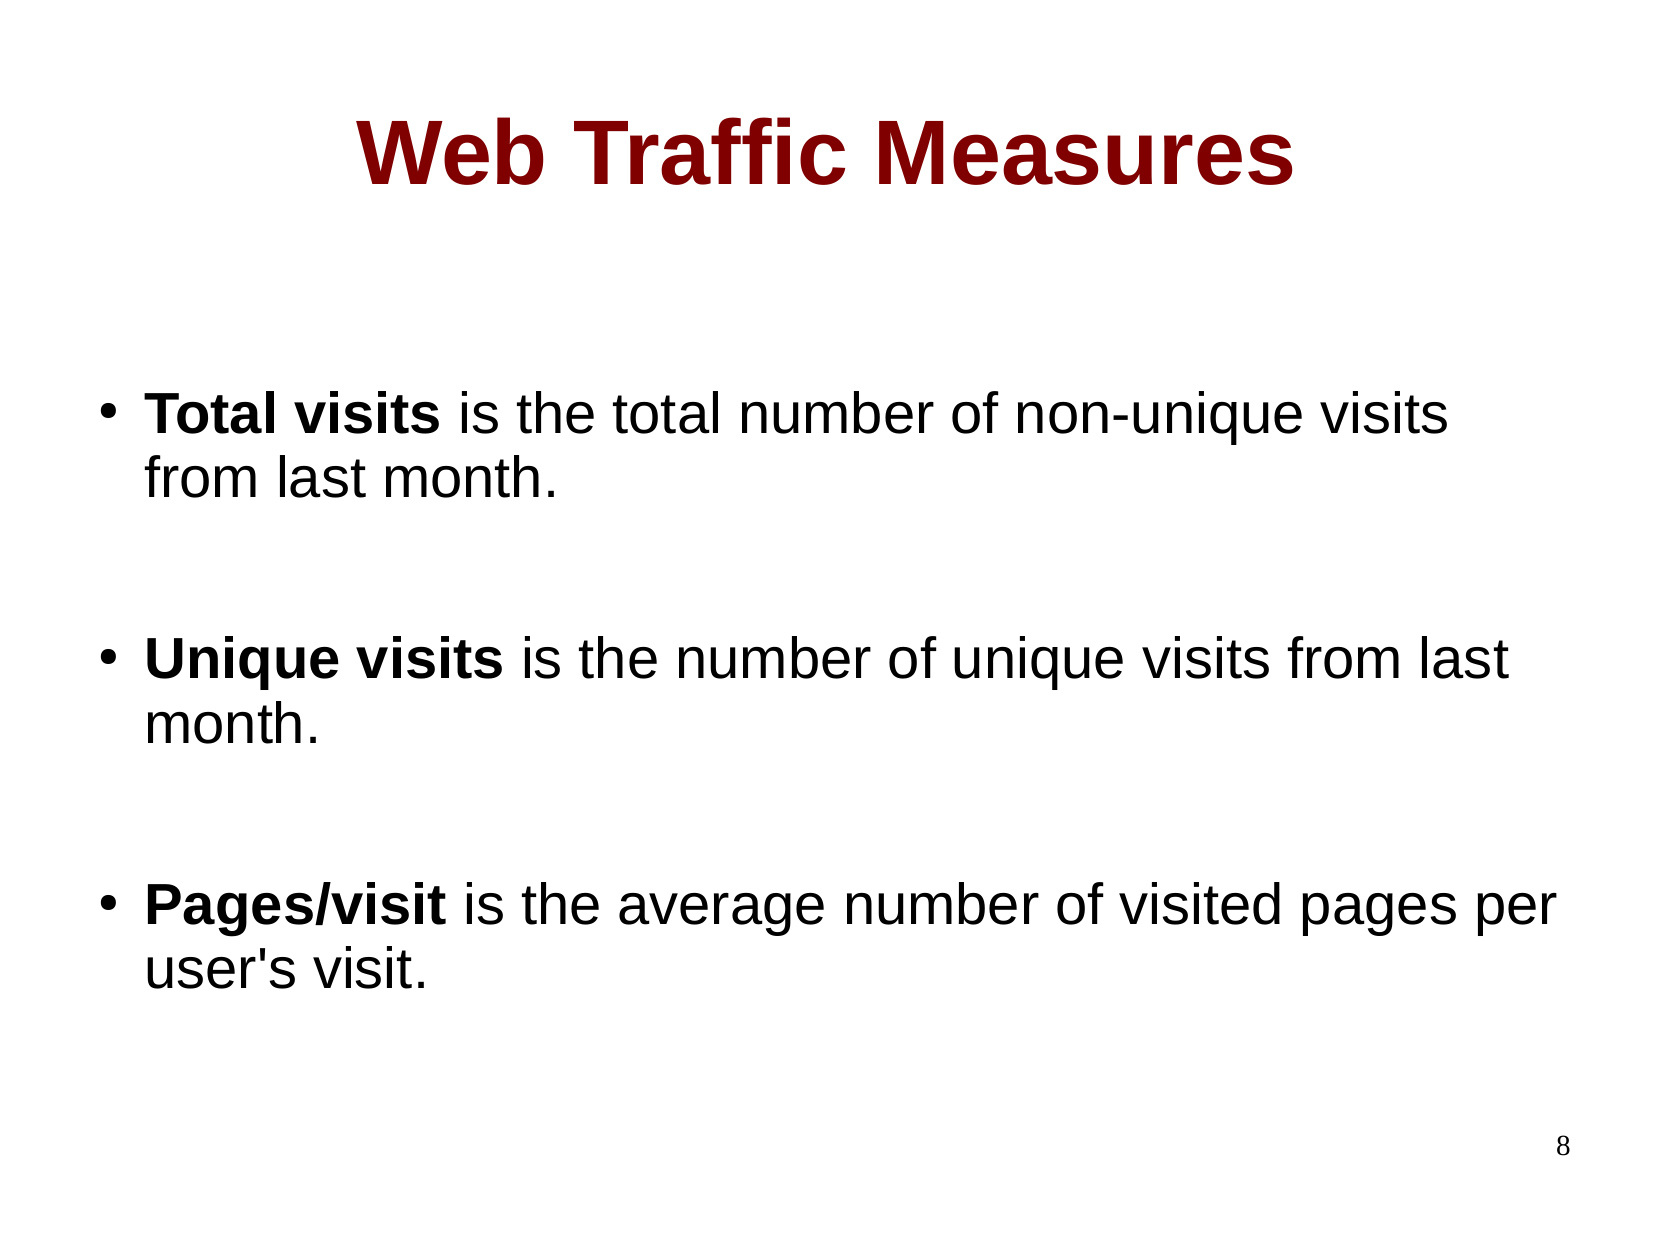

# Web Traffic Measures
Total visits is the total number of non-unique visits from last month.
Unique visits is the number of unique visits from last month.
Pages/visit is the average number of visited pages per user's visit.
8